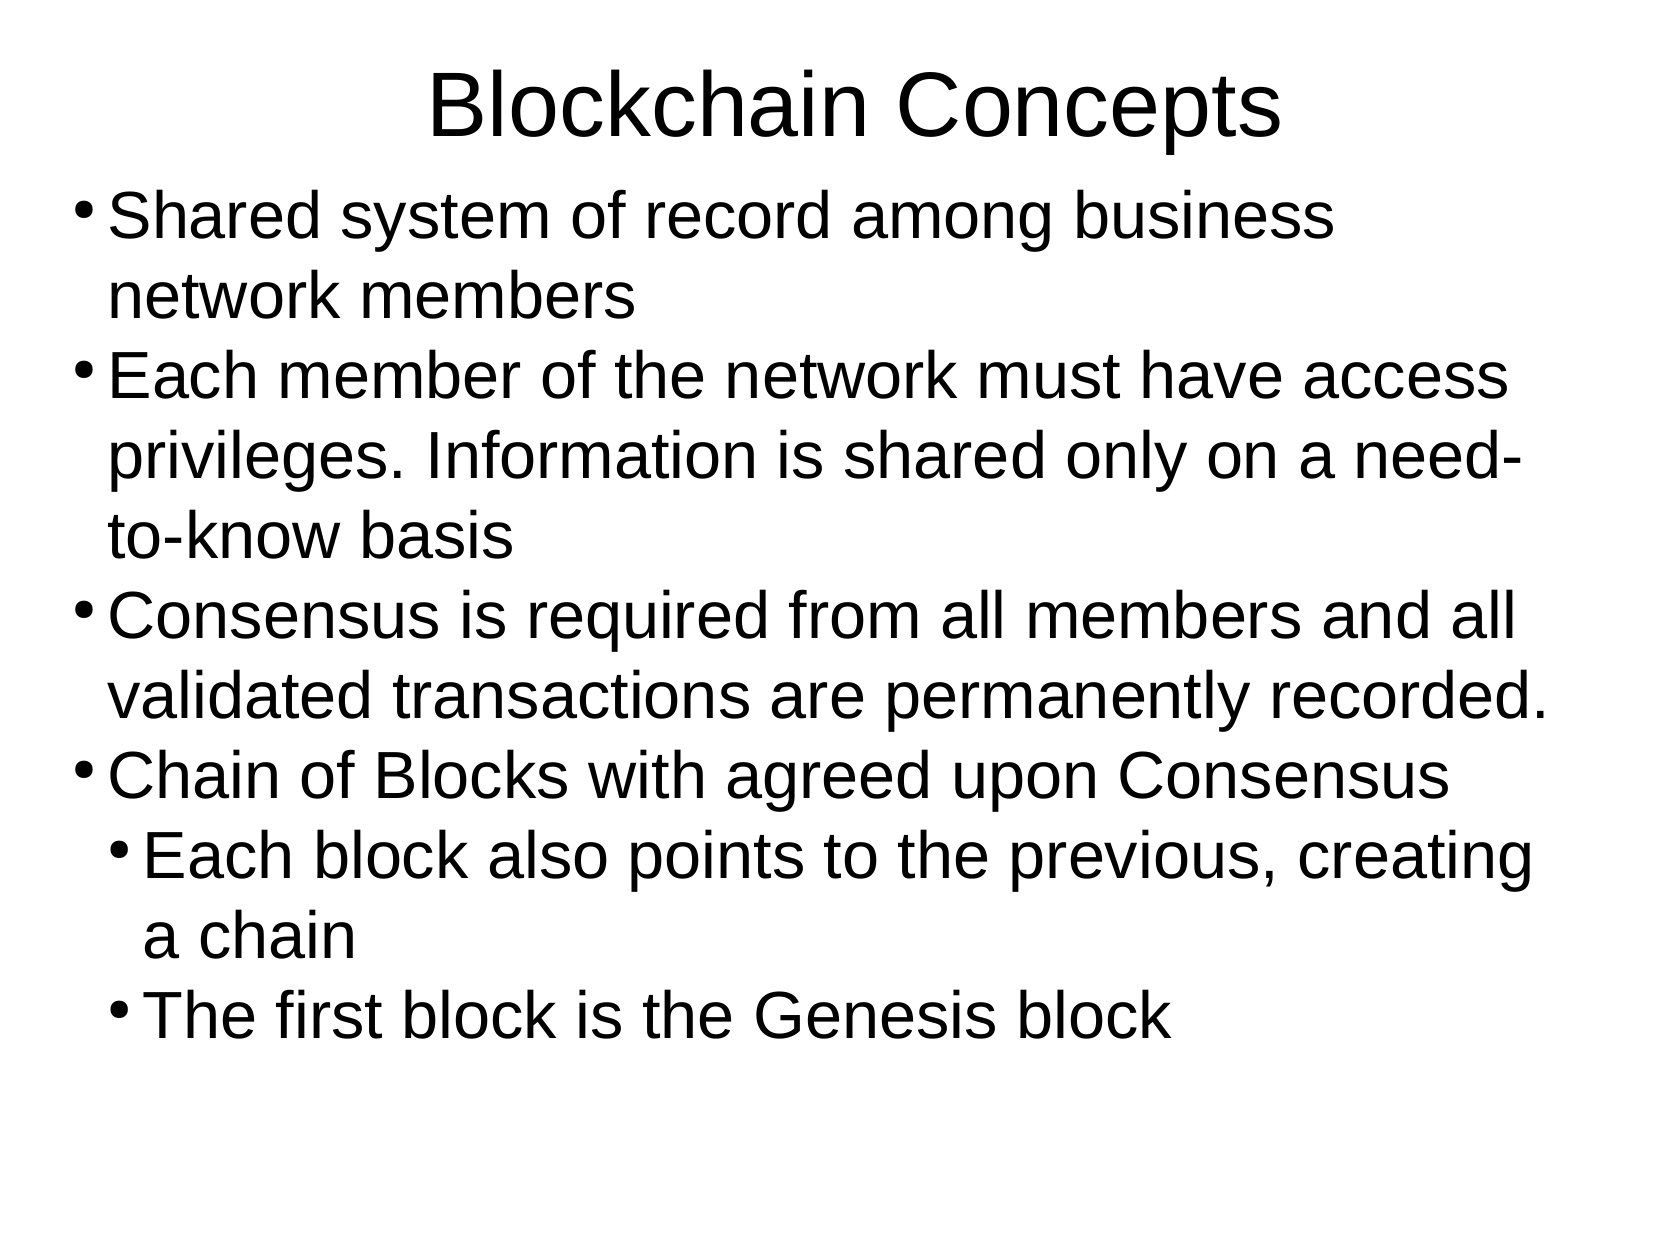

Blockchain Concepts
Shared system of record among business network members
Each member of the network must have access privileges. Information is shared only on a need-to-know basis
Consensus is required from all members and all validated transactions are permanently recorded.
Chain of Blocks with agreed upon Consensus
Each block also points to the previous, creating a chain
The first block is the Genesis block